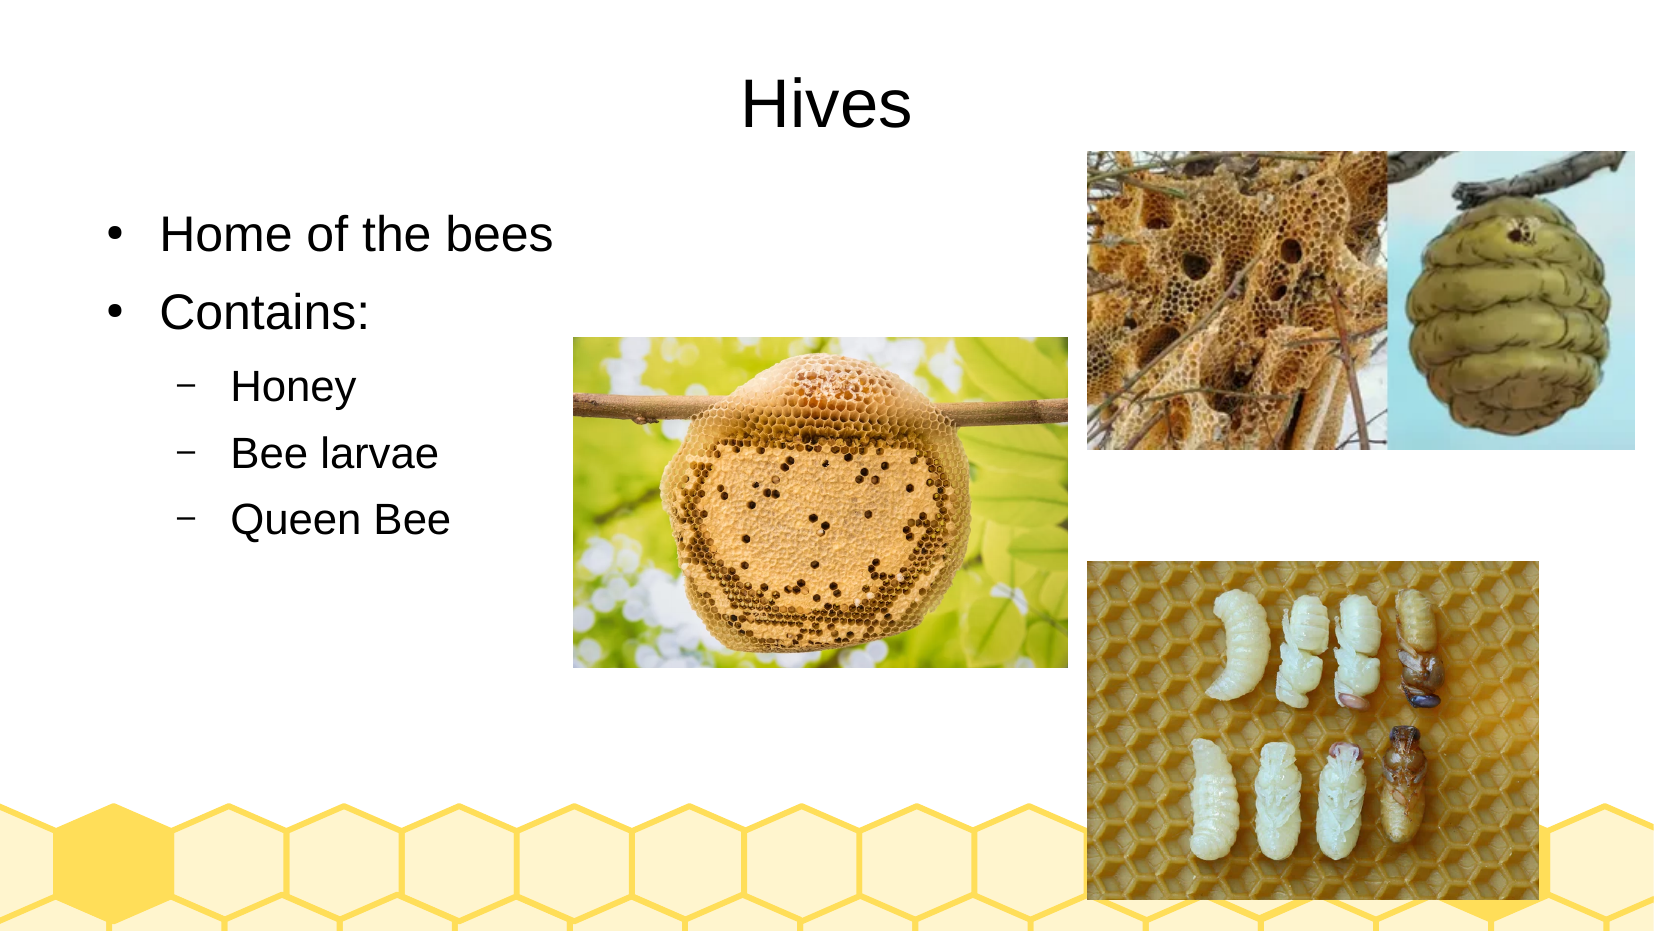

# Hives
Home of the bees
Contains:
Honey
Bee larvae
Queen Bee